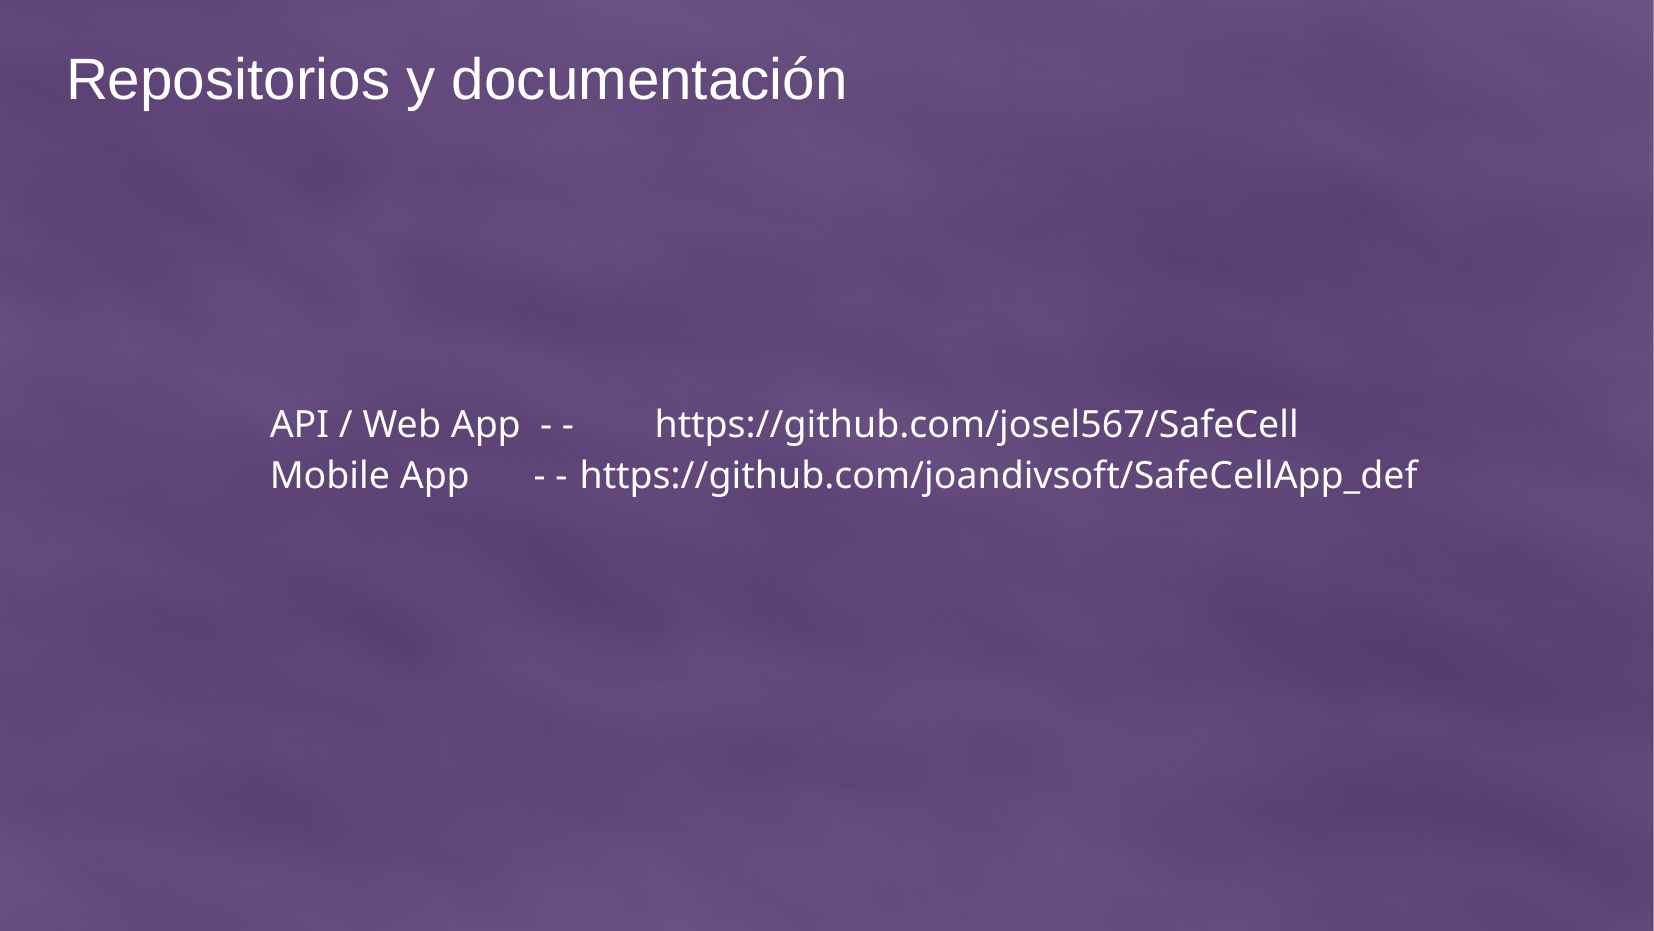

# Repositorios y documentación
API / Web App - -	 https://github.com/josel567/SafeCell
Mobile App	 - -	 https://github.com/joandivsoft/SafeCellApp_def